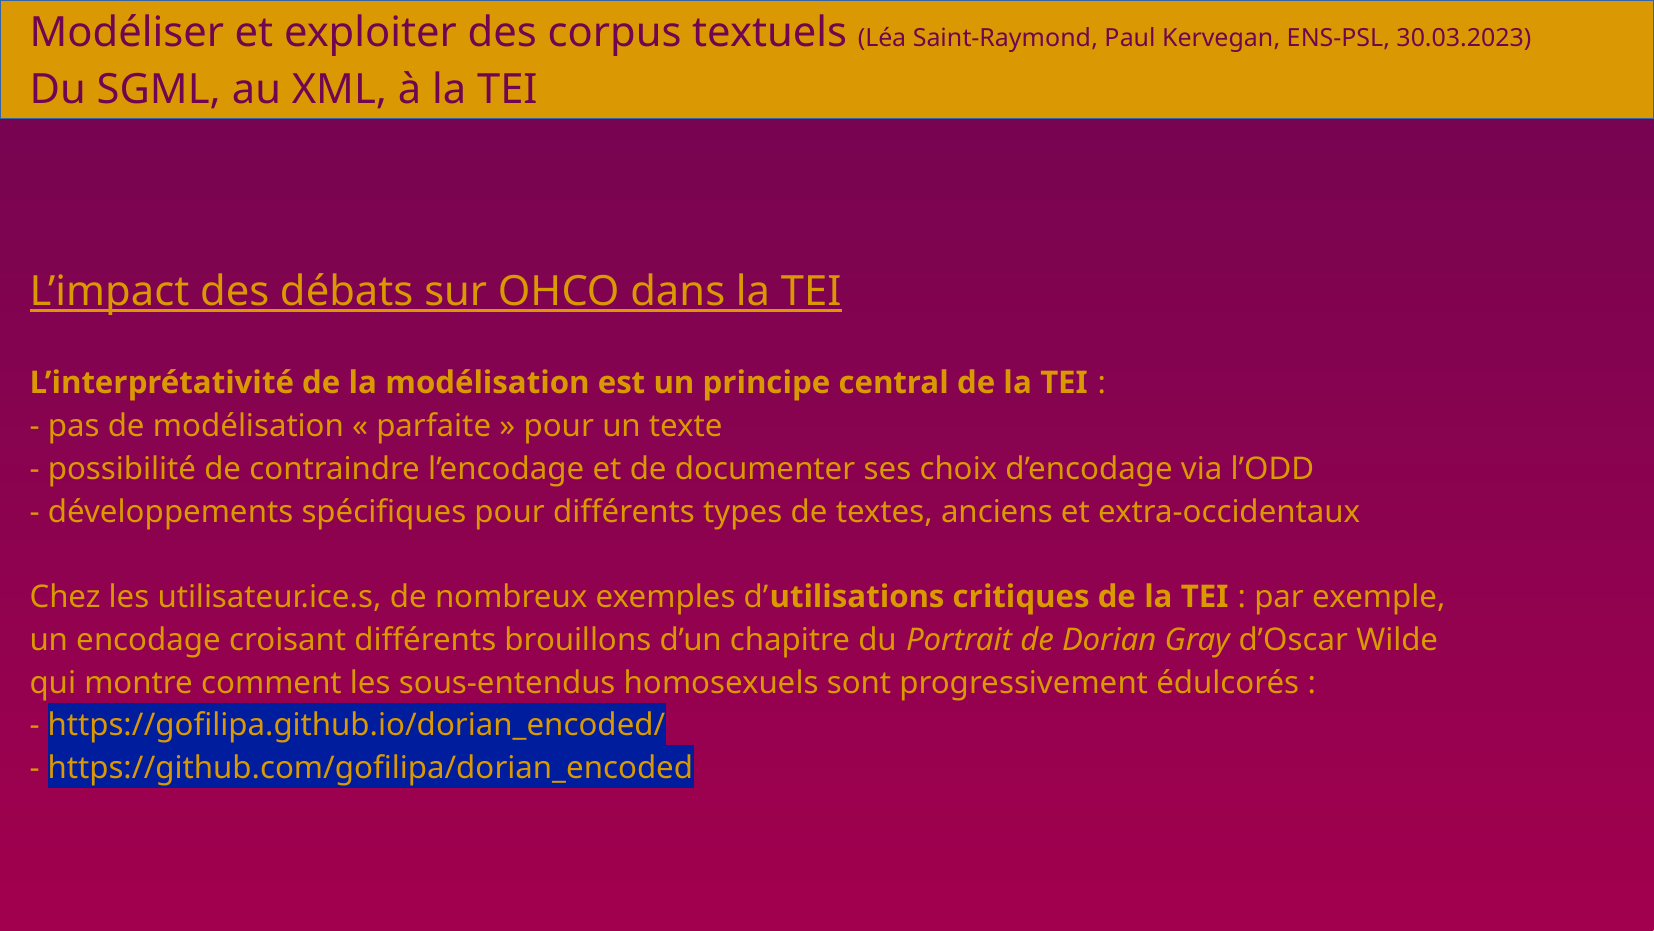

# Modéliser et exploiter des corpus textuels (Léa Saint-Raymond, Paul Kervegan, ENS-PSL, 30.03.2023) Du SGML, au XML, à la TEI
L’impact des débats sur OHCO dans la TEI
L’interprétativité de la modélisation est un principe central de la TEI :
- pas de modélisation « parfaite » pour un texte
- possibilité de contraindre l’encodage et de documenter ses choix d’encodage via l’ODD
- développements spécifiques pour différents types de textes, anciens et extra-occidentaux
Chez les utilisateur.ice.s, de nombreux exemples d’utilisations critiques de la TEI : par exemple,
un encodage croisant différents brouillons d’un chapitre du Portrait de Dorian Gray d’Oscar Wilde
qui montre comment les sous-entendus homosexuels sont progressivement édulcorés :
- https://gofilipa.github.io/dorian_encoded/
- https://github.com/gofilipa/dorian_encoded